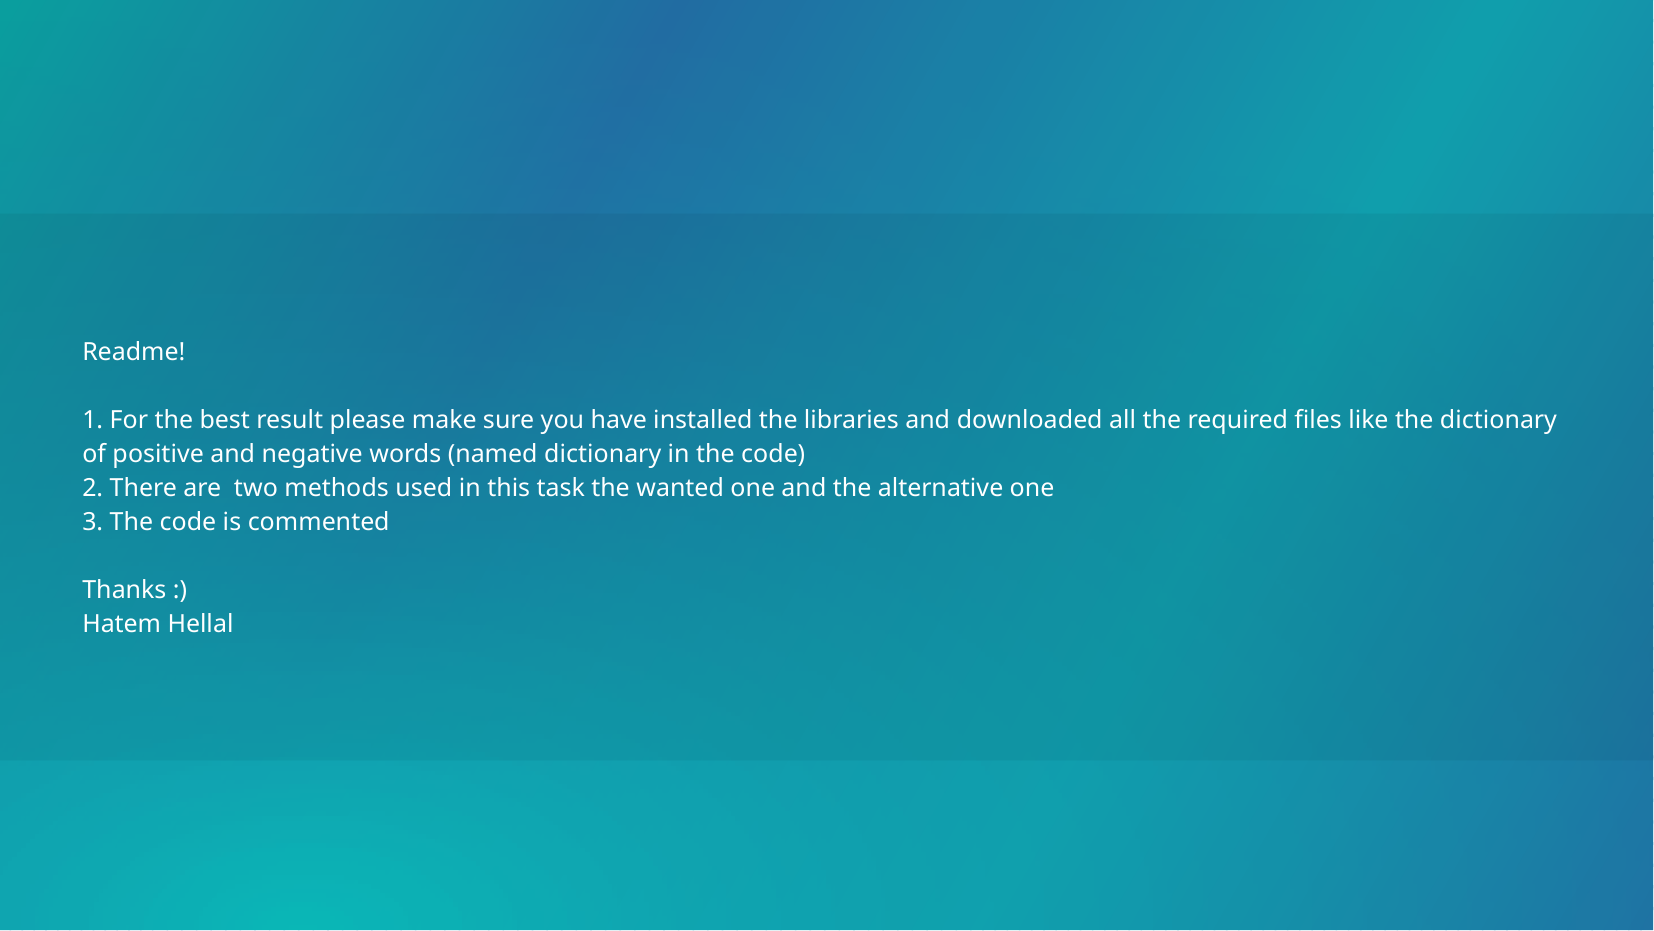

# Readme! 1. For the best result please make sure you have installed the libraries and downloaded all the required files like the dictionary of positive and negative words (named dictionary in the code) 2. There are two methods used in this task the wanted one and the alternative one 3. The code is commented Thanks :) Hatem Hellal